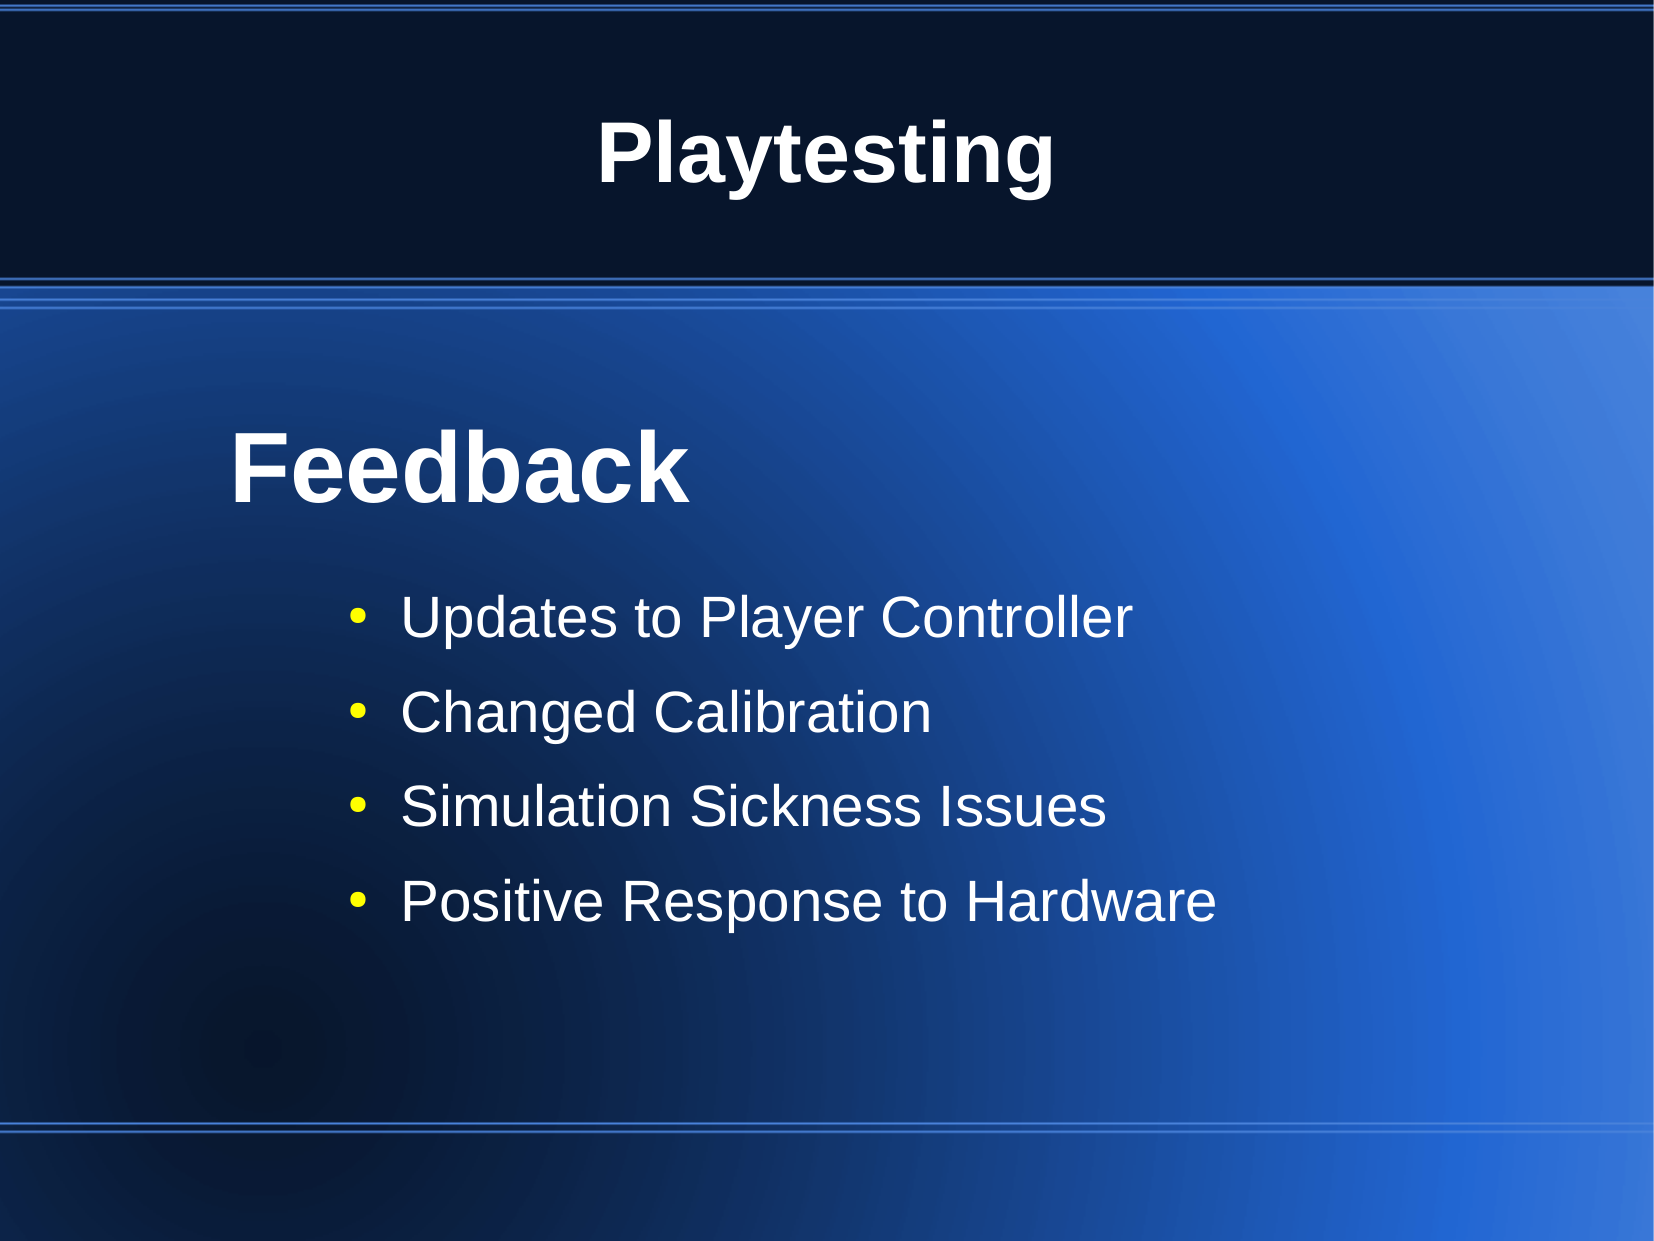

# Playtesting
Feedback
Updates to Player Controller
Changed Calibration
Simulation Sickness Issues
Positive Response to Hardware